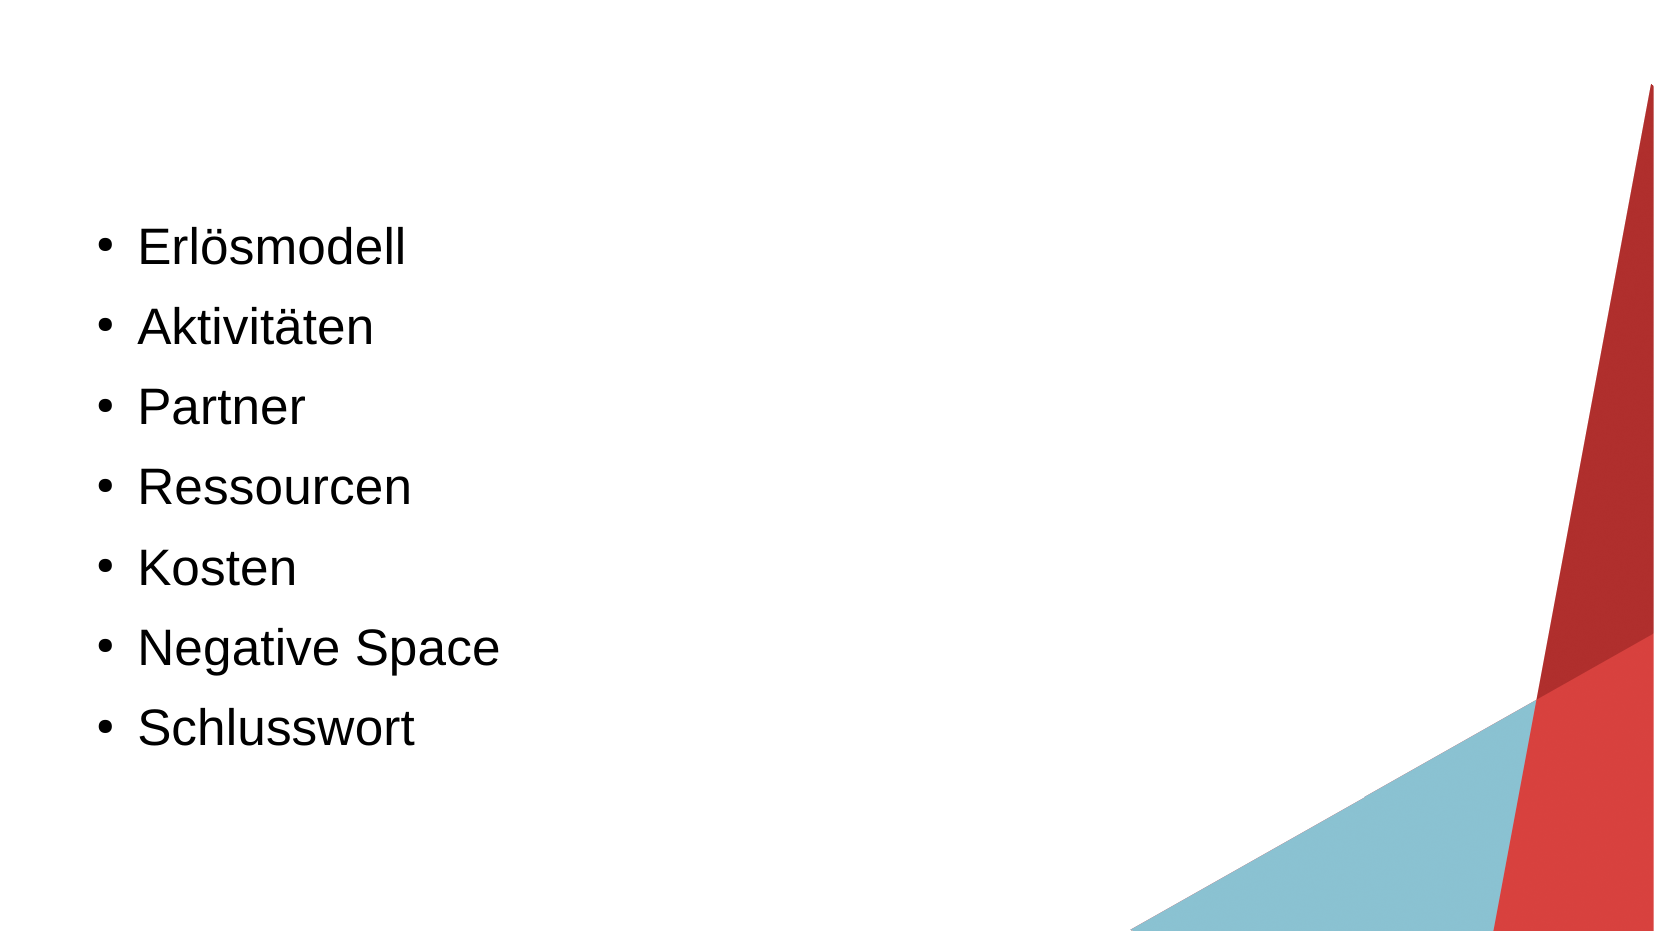

#
Erlösmodell
Aktivitäten
Partner
Ressourcen
Kosten
Negative Space
Schlusswort